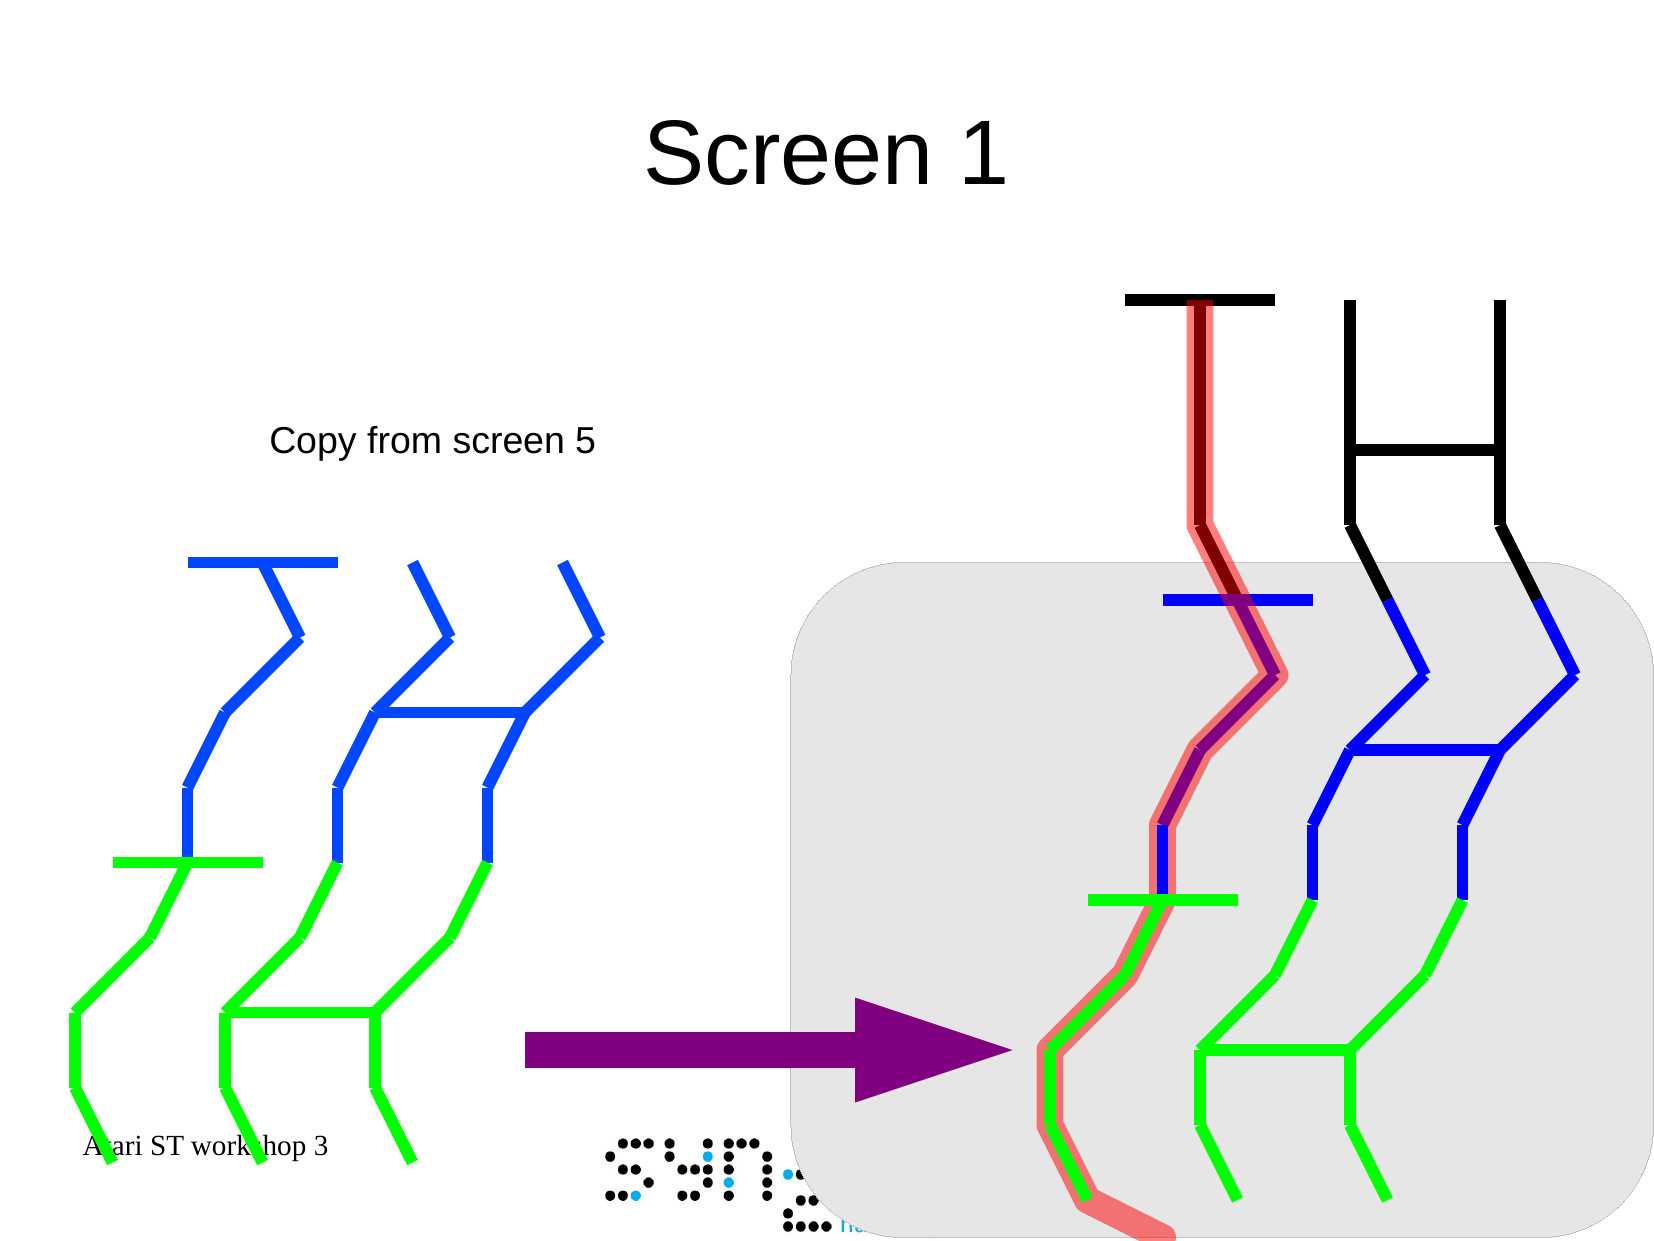

# Screen 1
Copy from screen 5
18